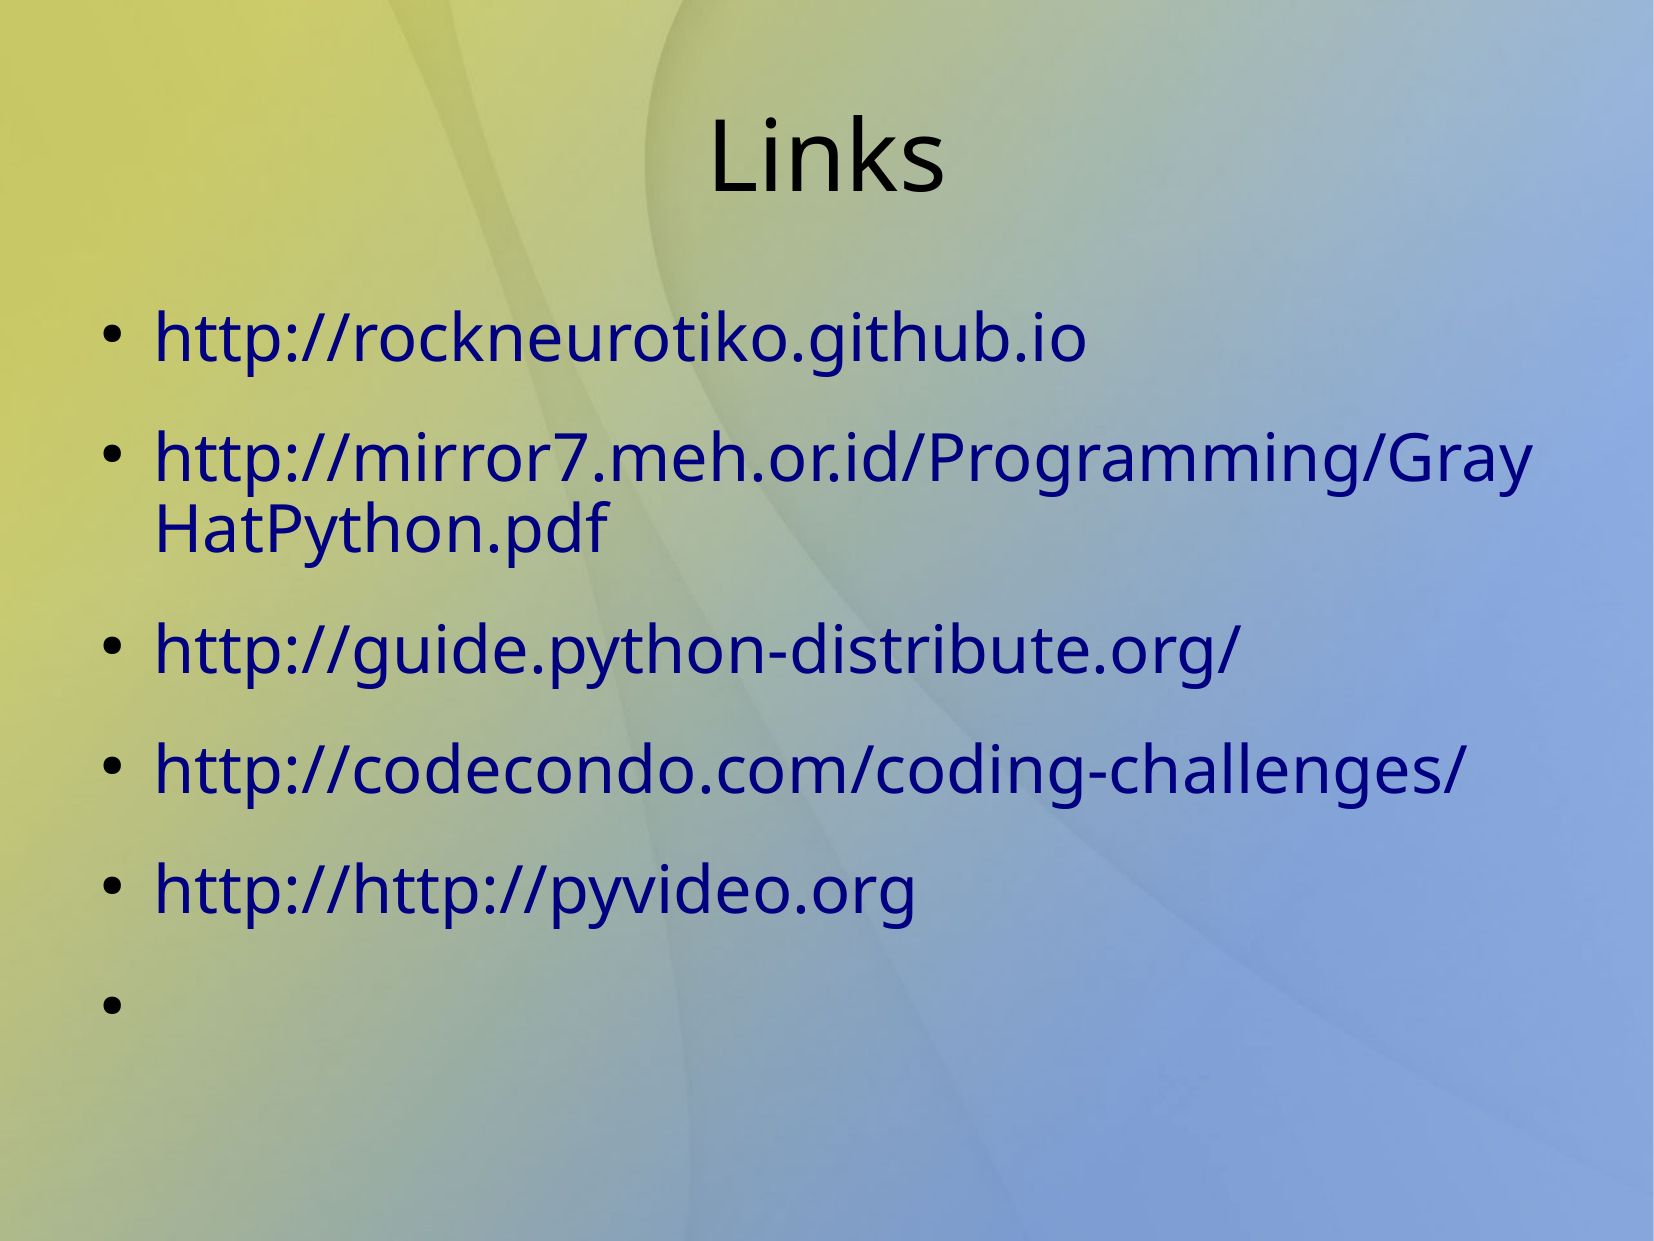

# Links
http://rockneurotiko.github.io
http://mirror7.meh.or.id/Programming/GrayHatPython.pdf
http://guide.python-distribute.org/
http://codecondo.com/coding-challenges/
http://http://pyvideo.org